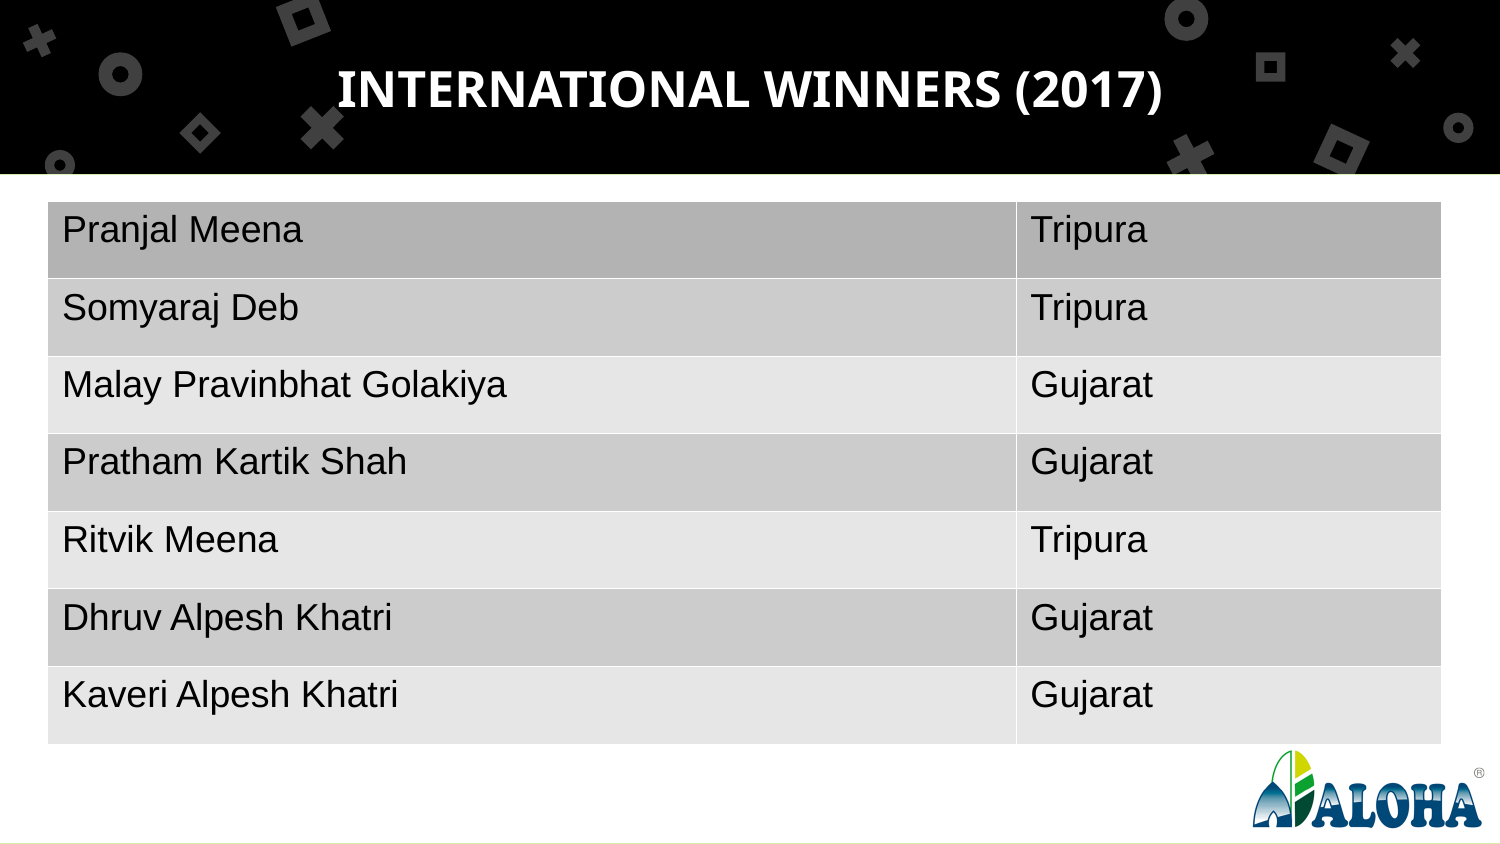

INTERNATIONAL WINNERS (2017)
| Pranjal Meena | Tripura |
| --- | --- |
| Somyaraj Deb | Tripura |
| Malay Pravinbhat Golakiya | Gujarat |
| Pratham Kartik Shah | Gujarat |
| Ritvik Meena | Tripura |
| Dhruv Alpesh Khatri | Gujarat |
| Kaveri Alpesh Khatri | Gujarat |